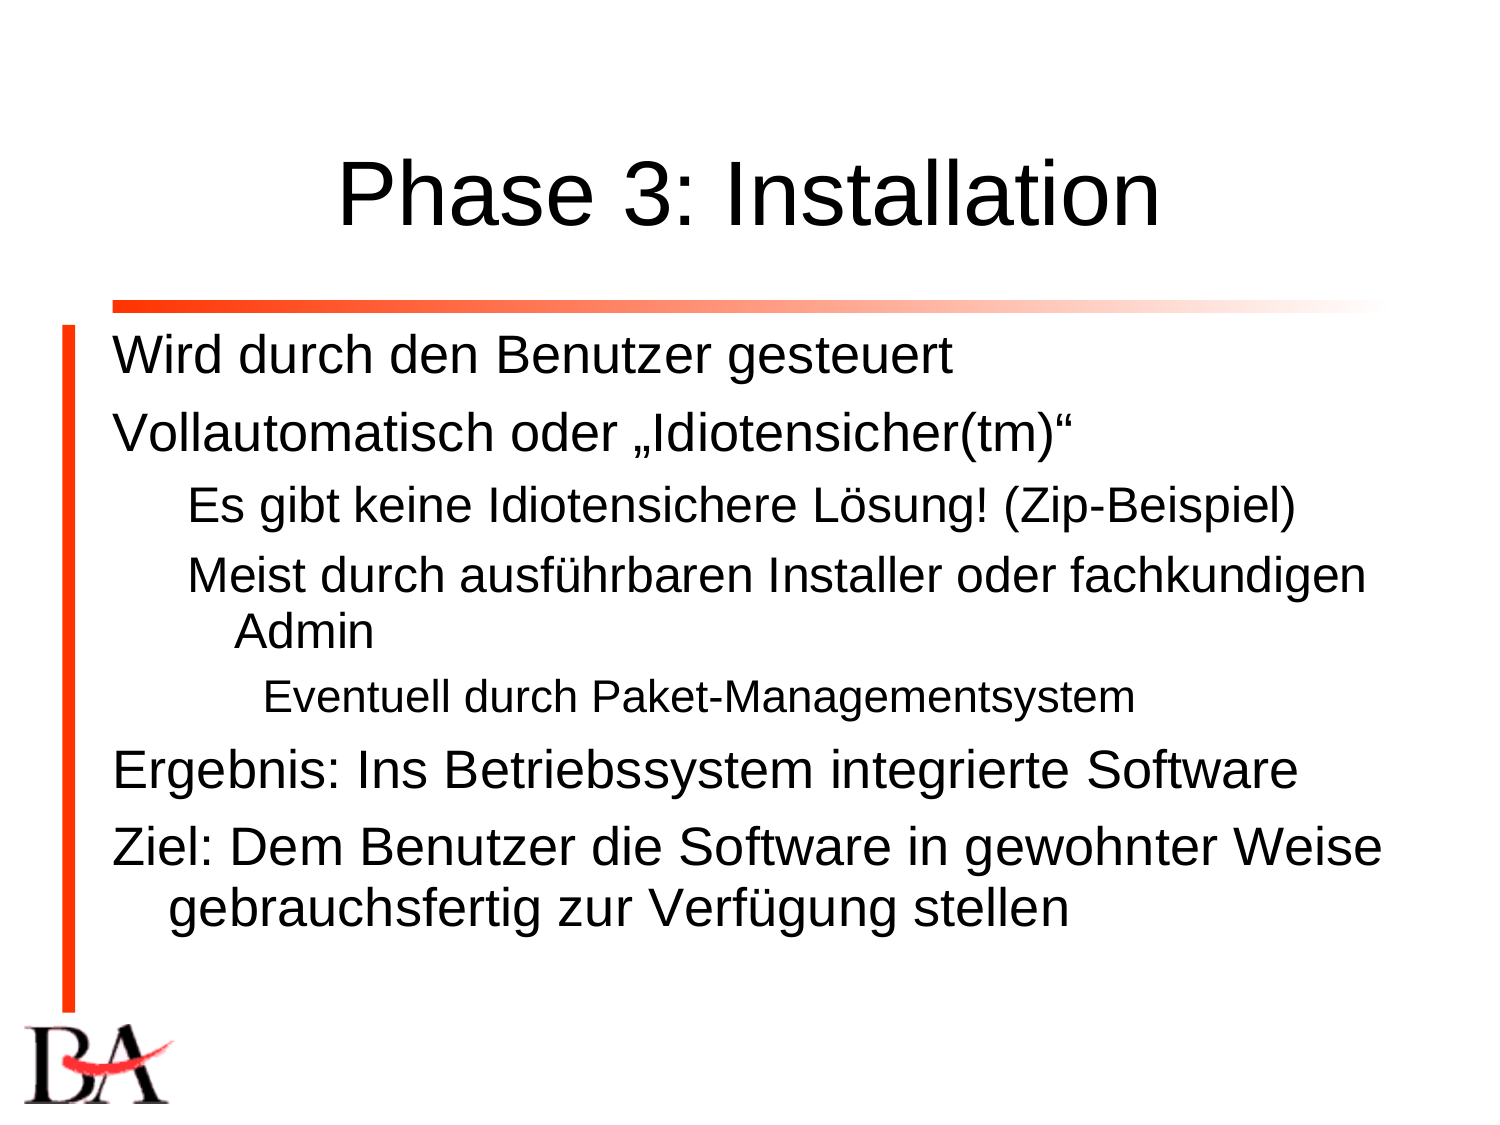

# Phase 3: Installation
Wird durch den Benutzer gesteuert
Vollautomatisch oder „Idiotensicher(tm)“
Es gibt keine Idiotensichere Lösung! (Zip-Beispiel)
Meist durch ausführbaren Installer oder fachkundigen Admin
Eventuell durch Paket-Managementsystem
Ergebnis: Ins Betriebssystem integrierte Software
Ziel: Dem Benutzer die Software in gewohnter Weise gebrauchsfertig zur Verfügung stellen